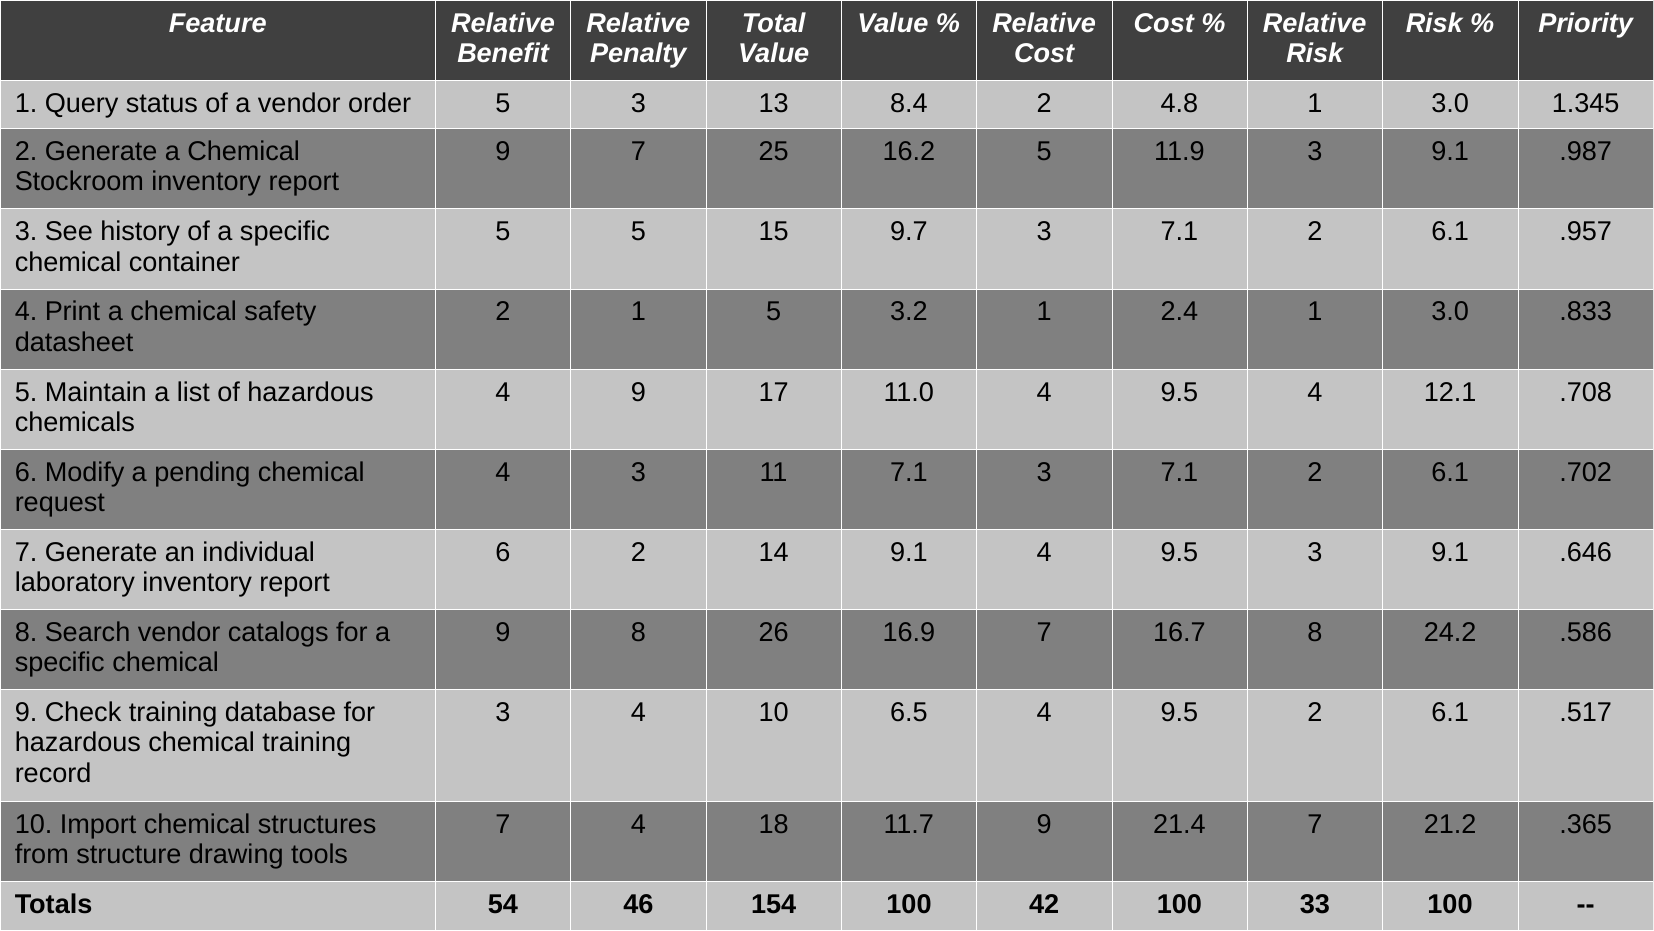

#
| Feature | Relative Benefit | Relative Penalty | Total Value | Value % | Relative Cost | Cost % | Relative Risk | Risk % | Priority |
| --- | --- | --- | --- | --- | --- | --- | --- | --- | --- |
| 1. Query status of a vendor order | 5 | 3 | 13 | 8.4 | 2 | 4.8 | 1 | 3.0 | 1.345 |
| 2. Generate a Chemical Stockroom inventory report | 9 | 7 | 25 | 16.2 | 5 | 11.9 | 3 | 9.1 | .987 |
| 3. See history of a specific chemical container | 5 | 5 | 15 | 9.7 | 3 | 7.1 | 2 | 6.1 | .957 |
| 4. Print a chemical safety datasheet | 2 | 1 | 5 | 3.2 | 1 | 2.4 | 1 | 3.0 | .833 |
| 5. Maintain a list of hazardous chemicals | 4 | 9 | 17 | 11.0 | 4 | 9.5 | 4 | 12.1 | .708 |
| 6. Modify a pending chemical request | 4 | 3 | 11 | 7.1 | 3 | 7.1 | 2 | 6.1 | .702 |
| 7. Generate an individual laboratory inventory report | 6 | 2 | 14 | 9.1 | 4 | 9.5 | 3 | 9.1 | .646 |
| 8. Search vendor catalogs for a specific chemical | 9 | 8 | 26 | 16.9 | 7 | 16.7 | 8 | 24.2 | .586 |
| 9. Check training database for hazardous chemical training record | 3 | 4 | 10 | 6.5 | 4 | 9.5 | 2 | 6.1 | .517 |
| 10. Import chemical structures from structure drawing tools | 7 | 4 | 18 | 11.7 | 9 | 21.4 | 7 | 21.2 | .365 |
| Totals | 54 | 46 | 154 | 100 | 42 | 100 | 33 | 100 | -- |
The AMOS Project
© 2021 Dirk Riehle - Some Rights Reserved
60